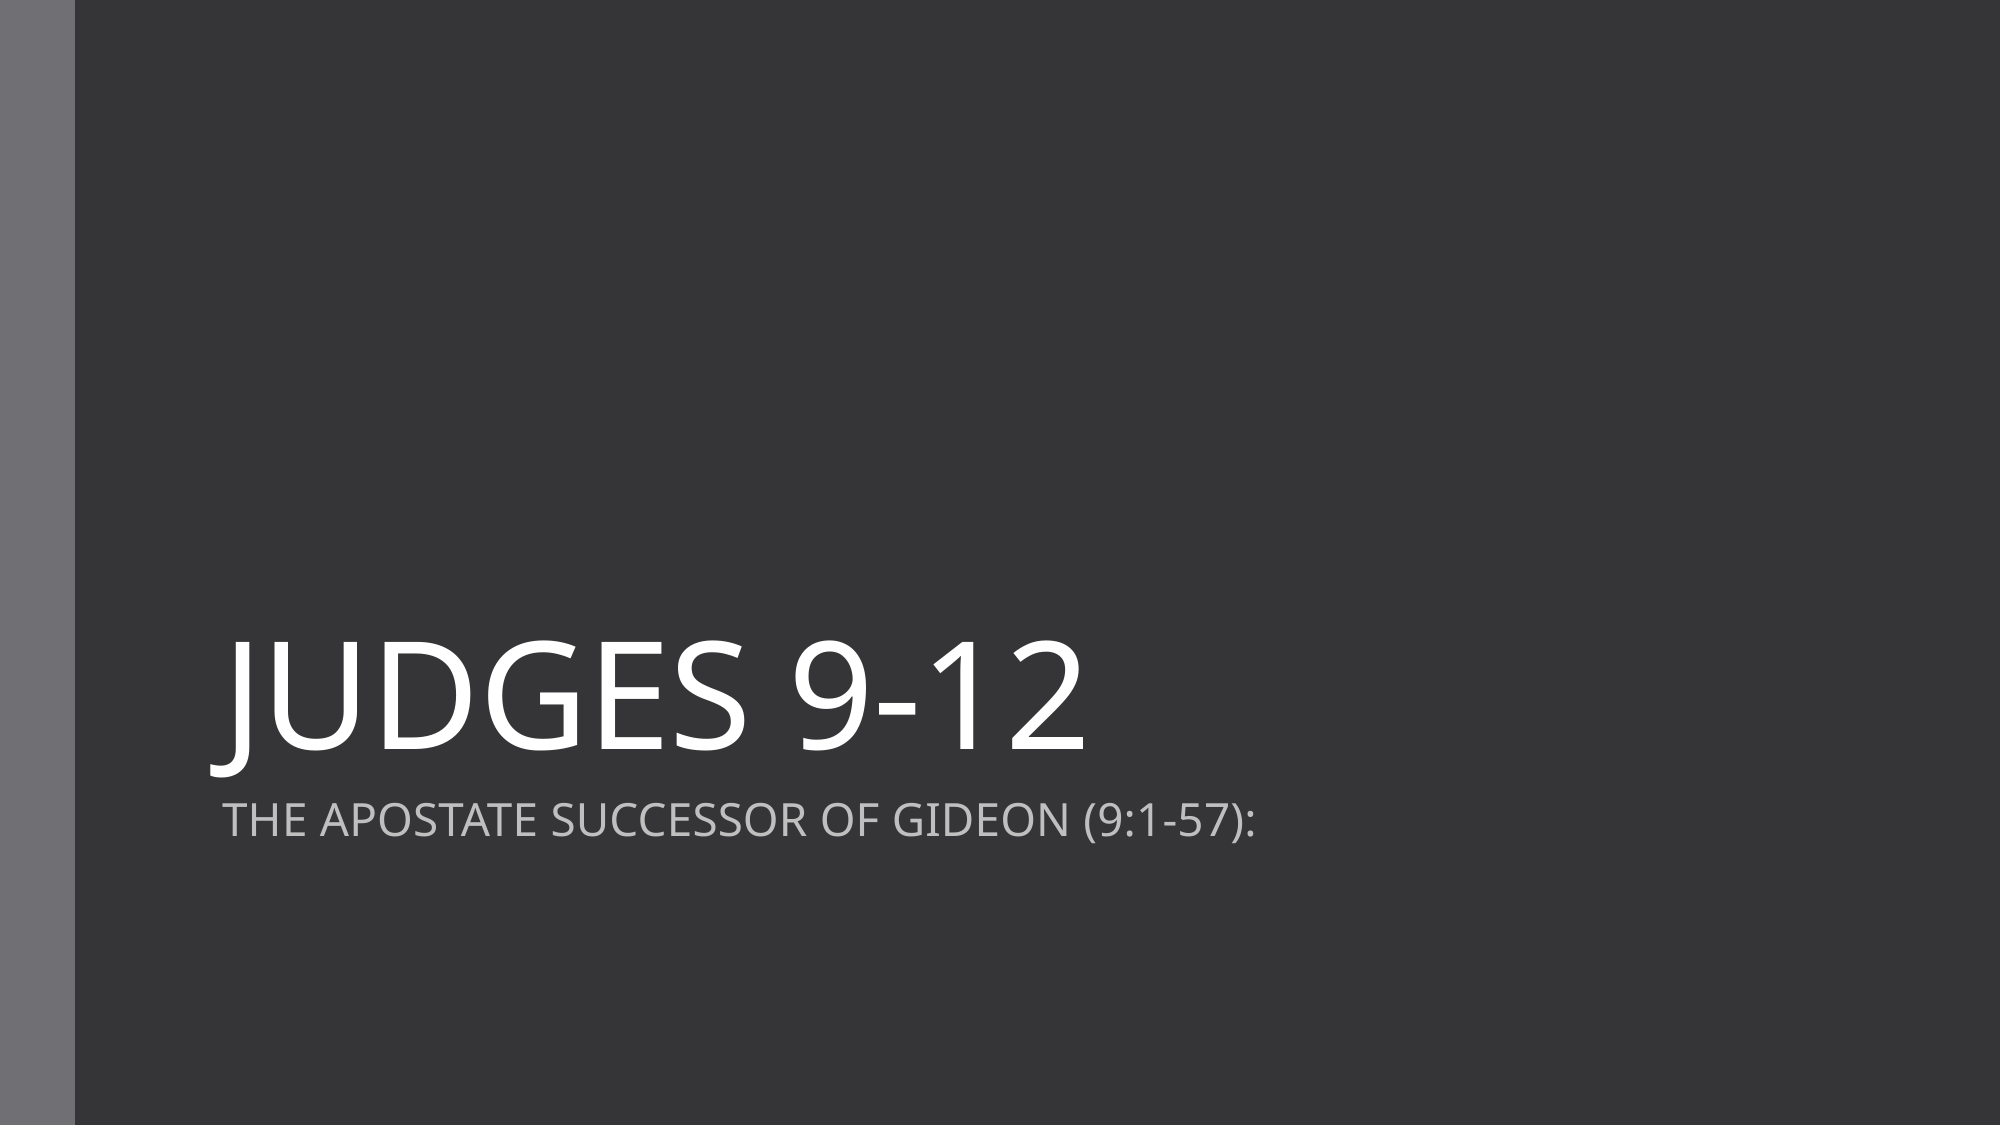

# JUDGES 9-12
THE APOSTATE SUCCESSOR OF GIDEON (9:1-57):